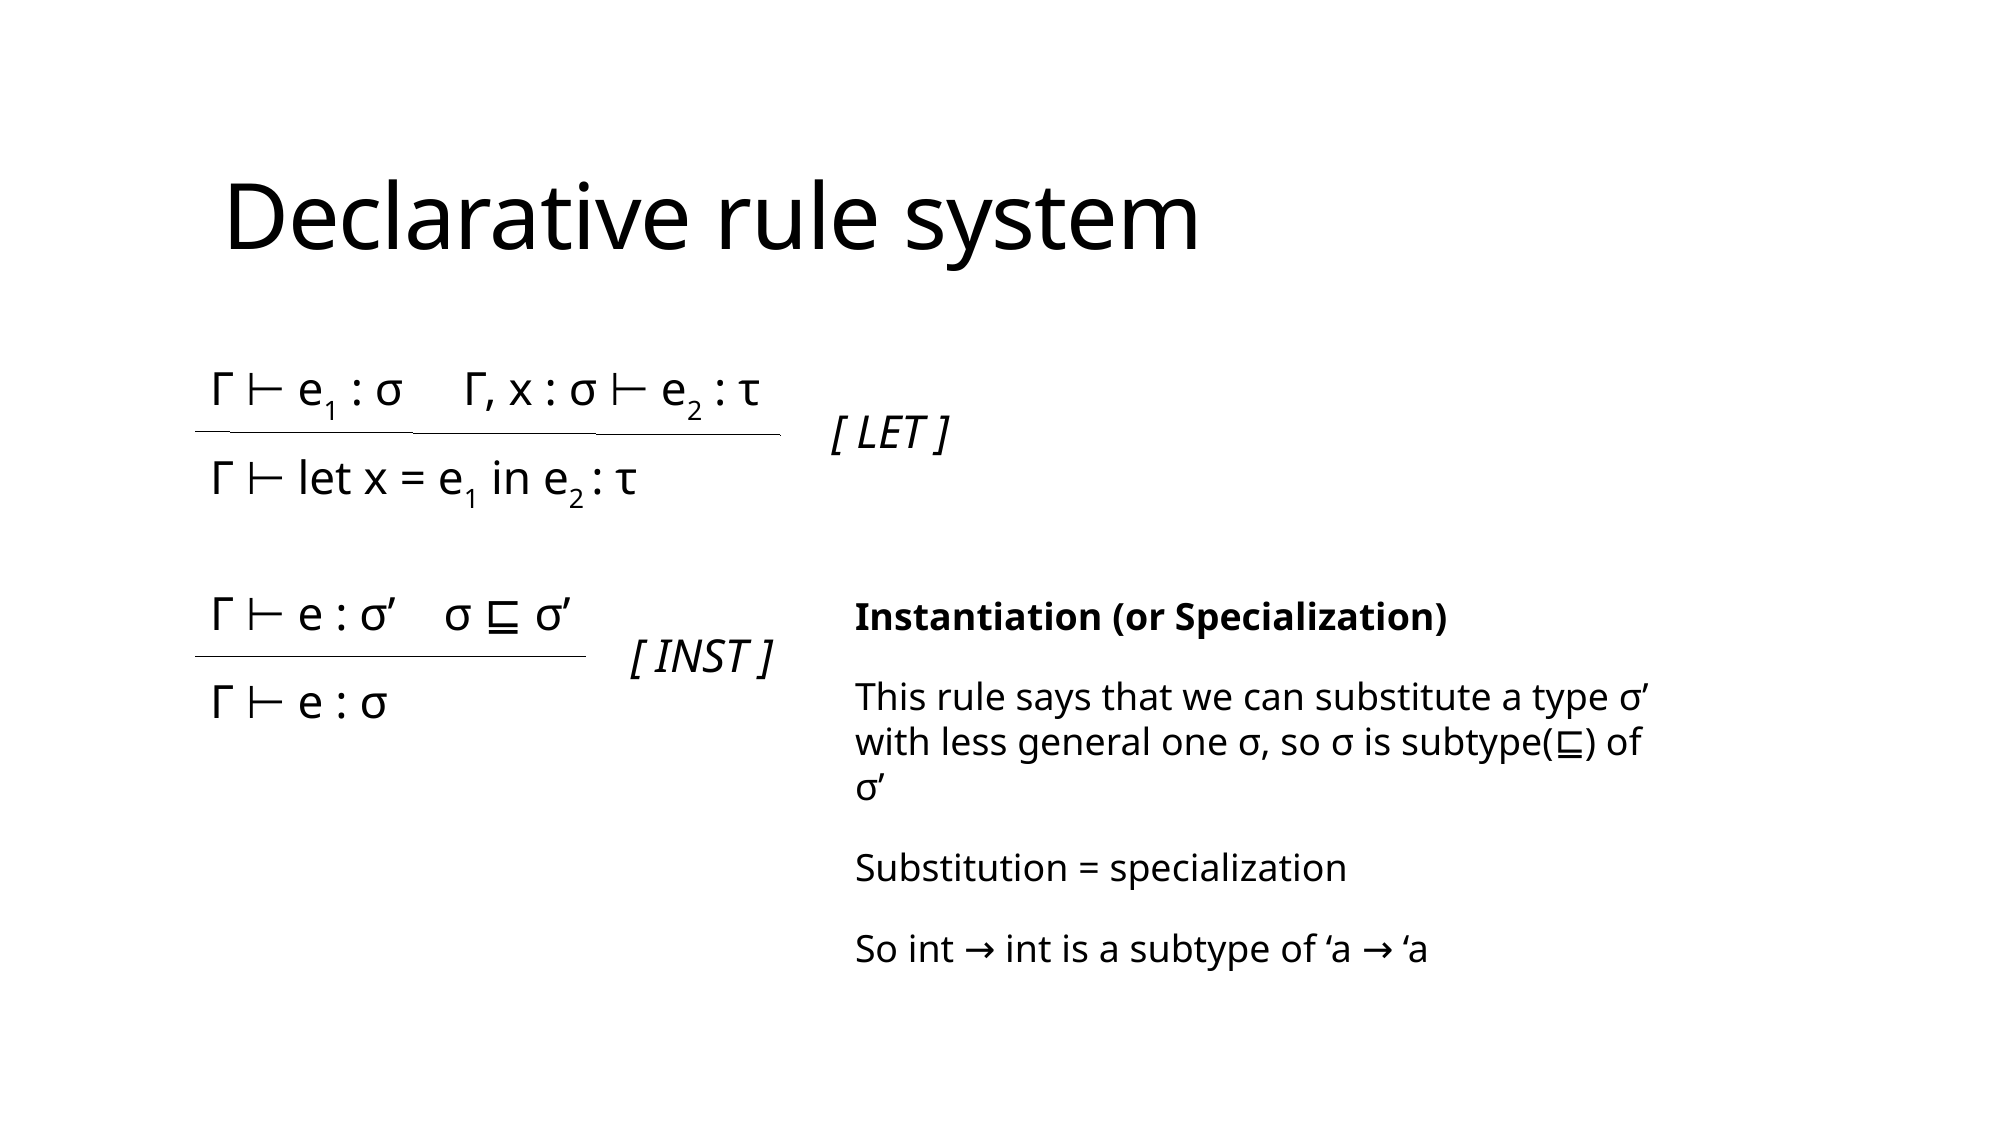

# Declarative rule system
Γ ⊢ e1 : σ Γ, x : σ ⊢ e2 : τ
[ LET ]
Γ ⊢ let x = e1 in e2 : τ
Γ ⊢ e : σ’ σ ⊑ σ’
Instantiation (or Specialization)
This rule says that we can substitute a type σ’ with less general one σ, so σ is subtype(⊑) of σ’
Substitution = specialization
So int → int is a subtype of ‘a → ‘a
[ INST ]
Γ ⊢ e : σ